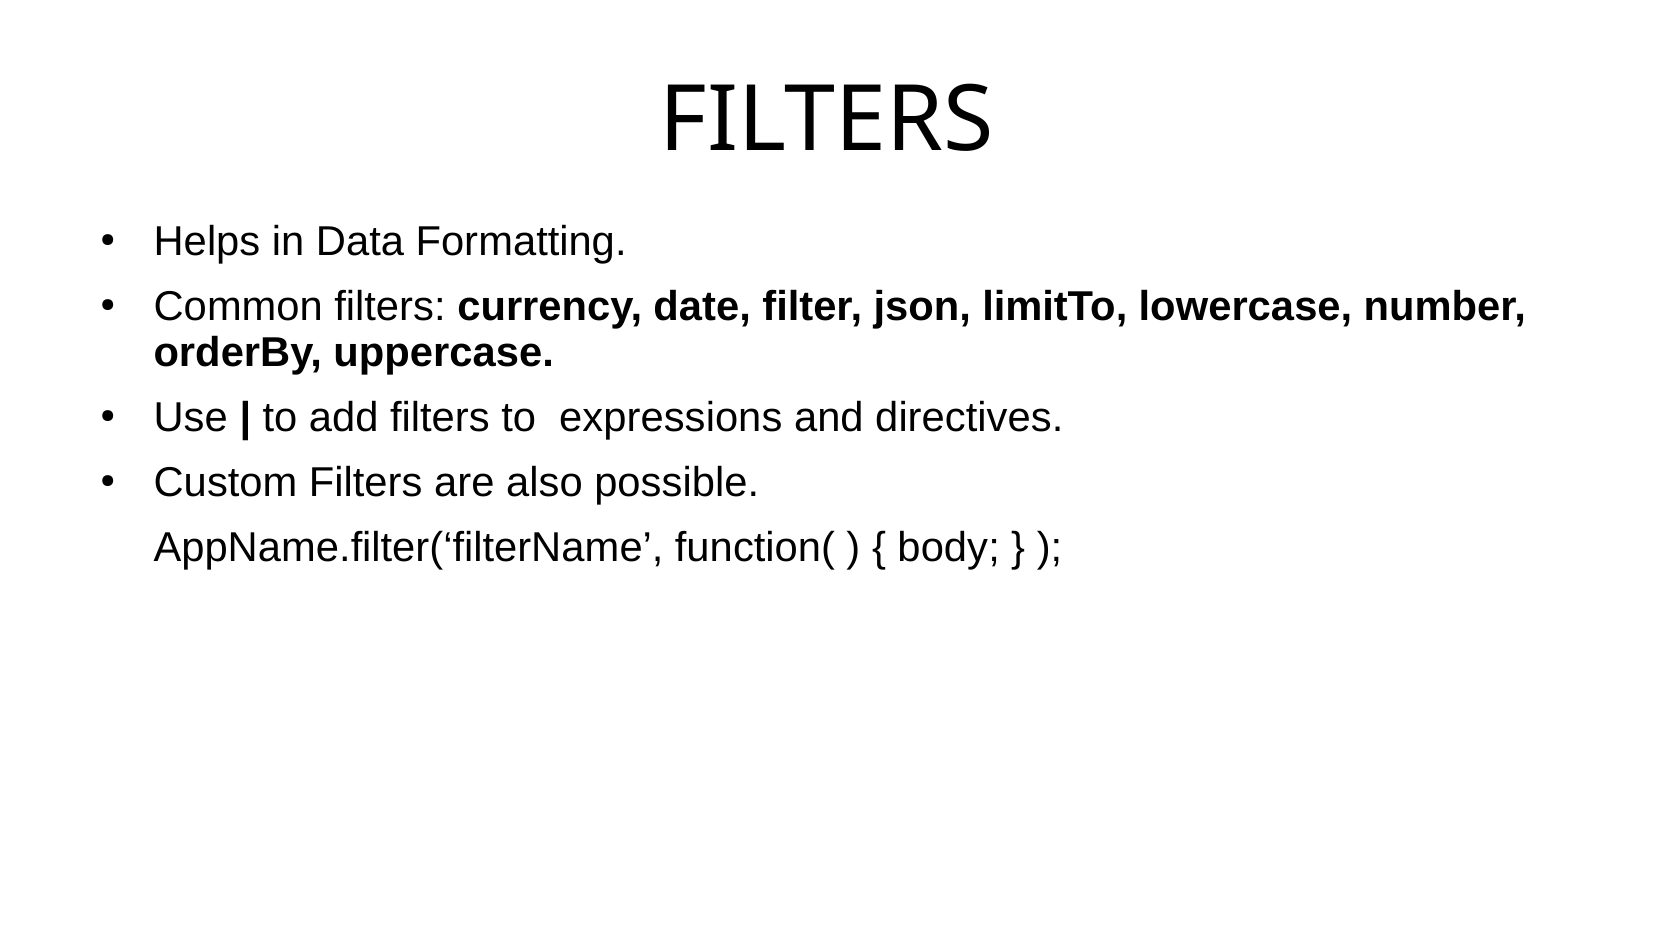

# FILTERS
Helps in Data Formatting.
Common filters: currency, date, filter, json, limitTo, lowercase, number, orderBy, uppercase.
Use | to add filters to expressions and directives.
Custom Filters are also possible.
AppName.filter(‘filterName’, function( ) { body; } );